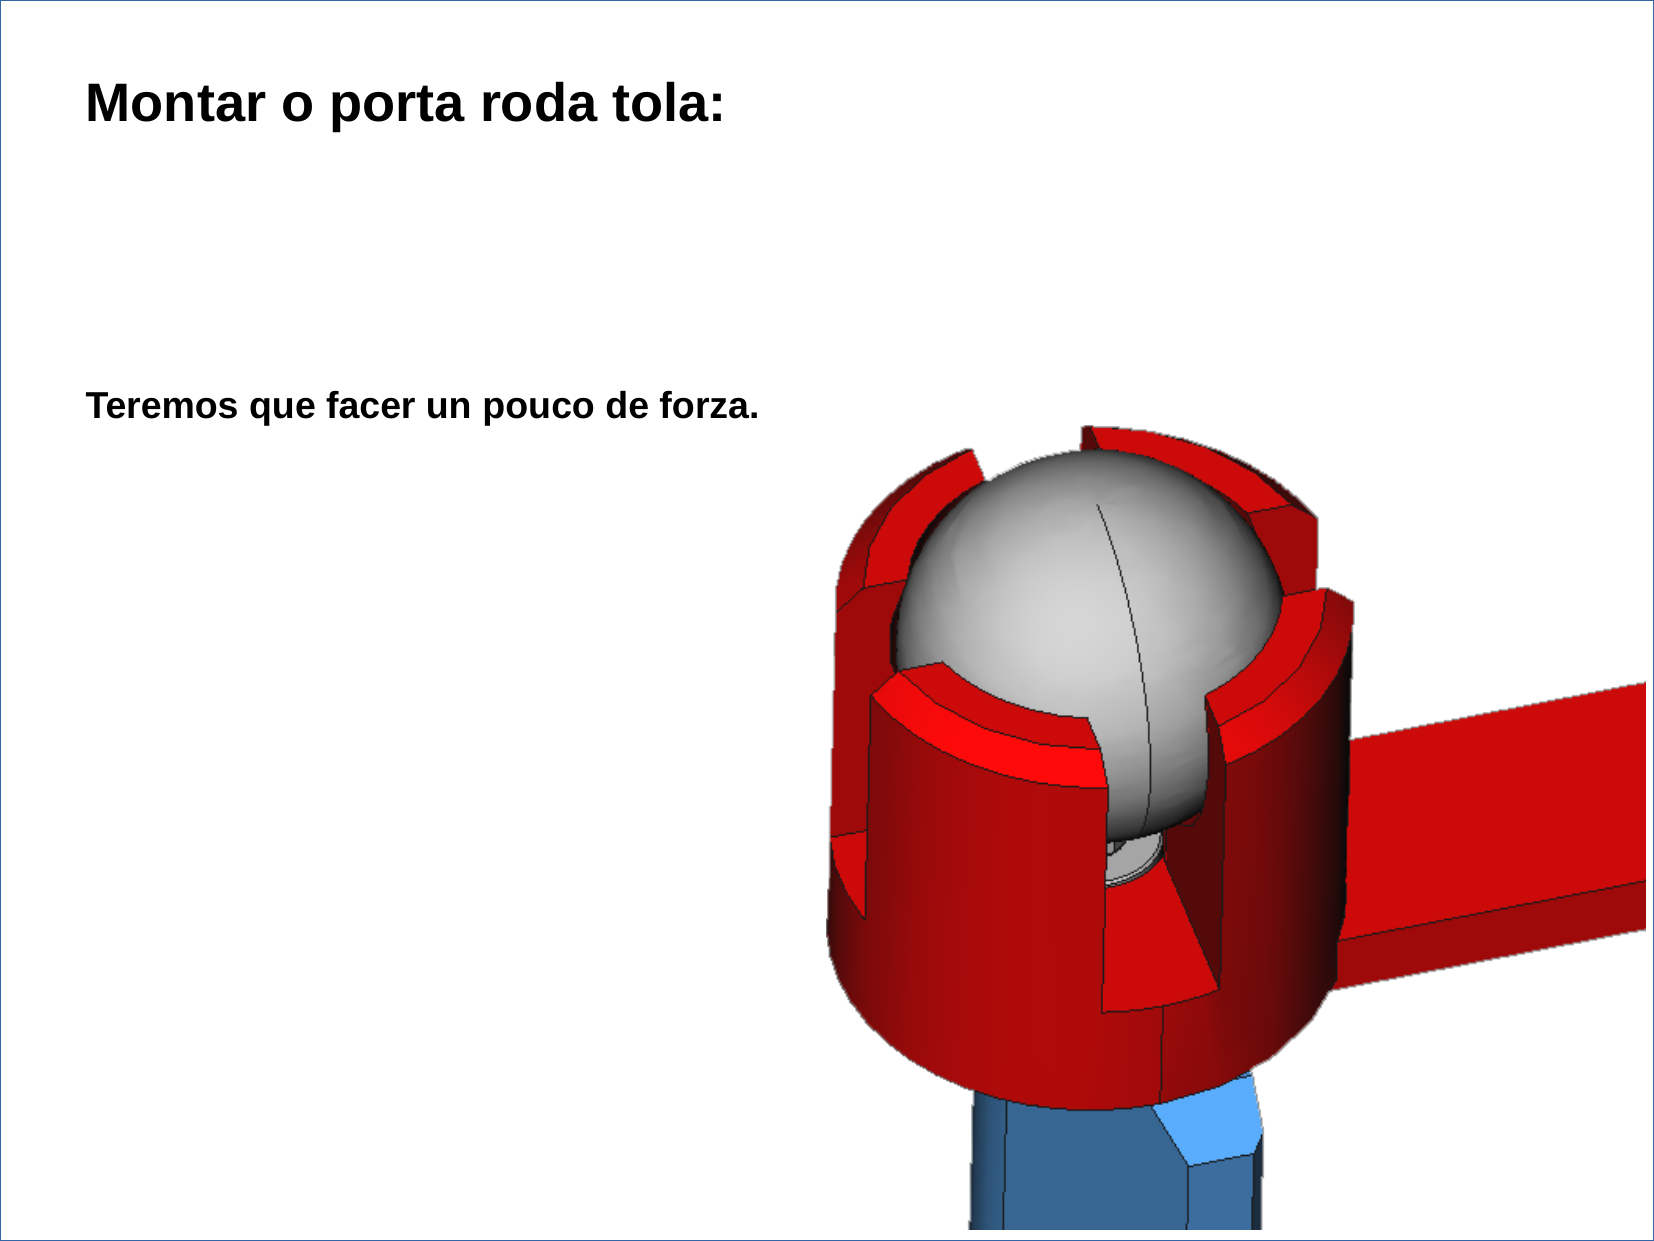

Montar o porta roda tola:
Teremos que facer un pouco de forza.